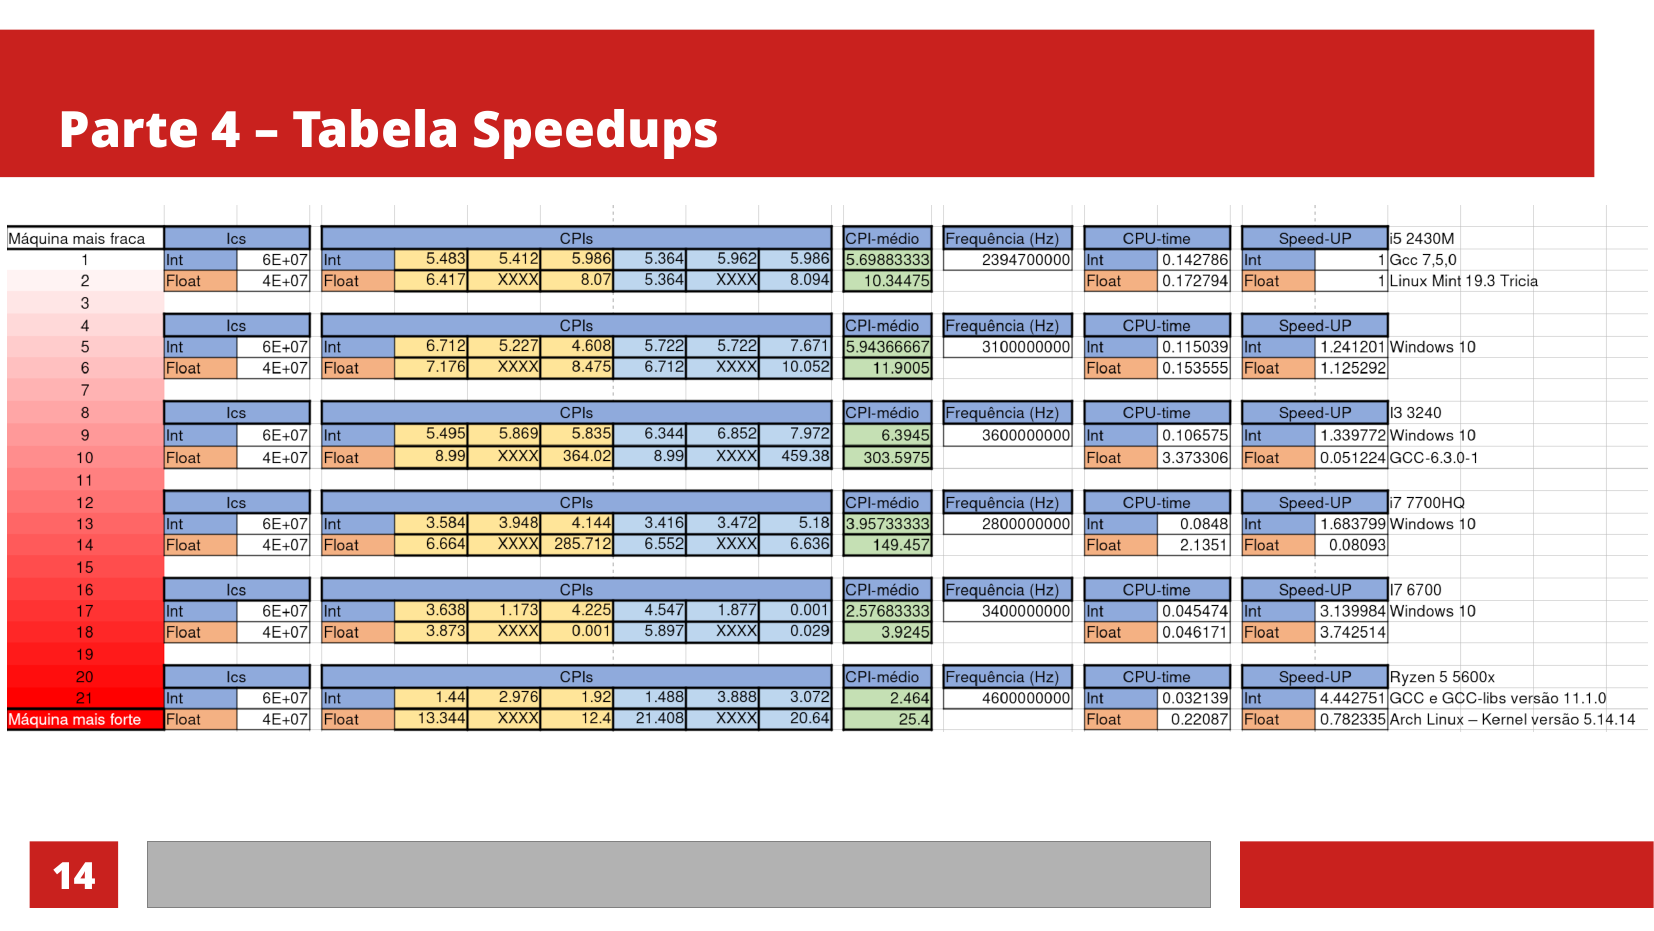

# Parte 4 – Tabela Speedups
14